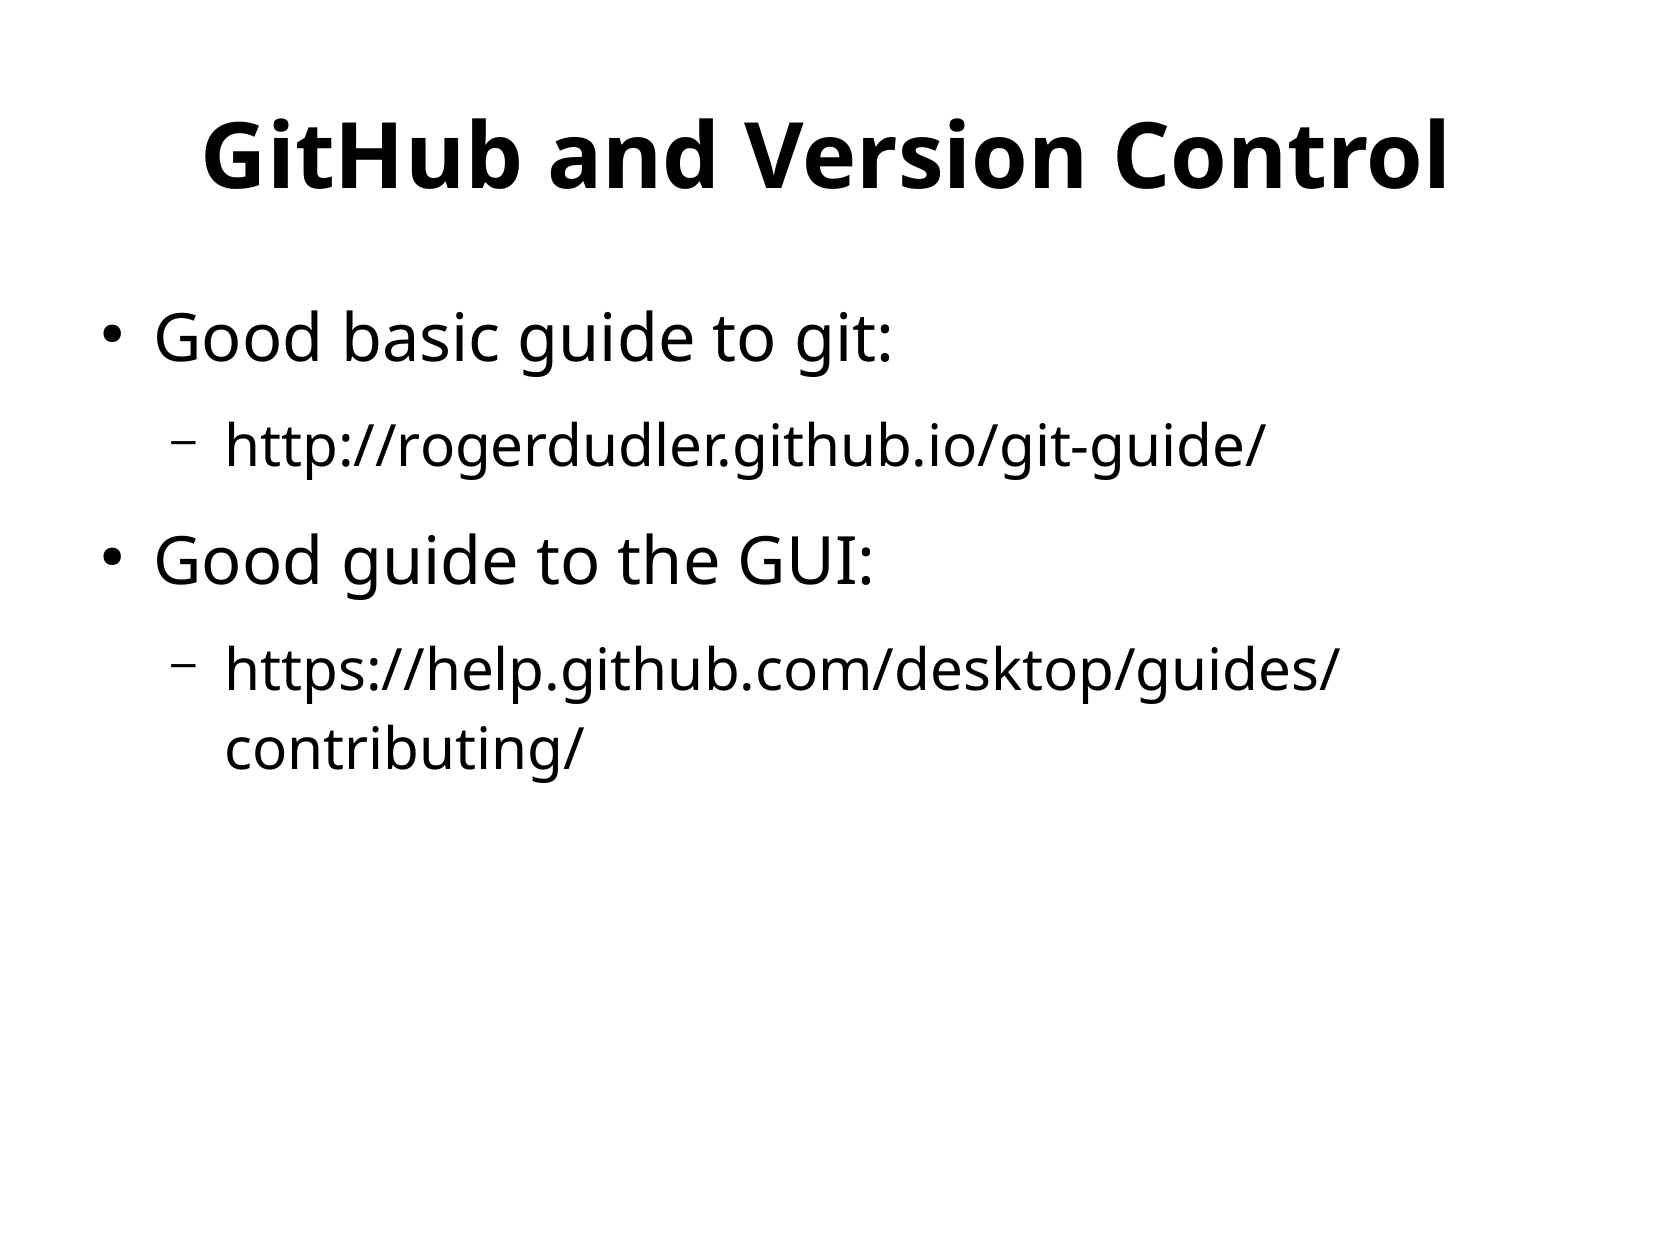

# GitHub and Version Control
Good basic guide to git:
http://rogerdudler.github.io/git-guide/
Good guide to the GUI:
https://help.github.com/desktop/guides/contributing/